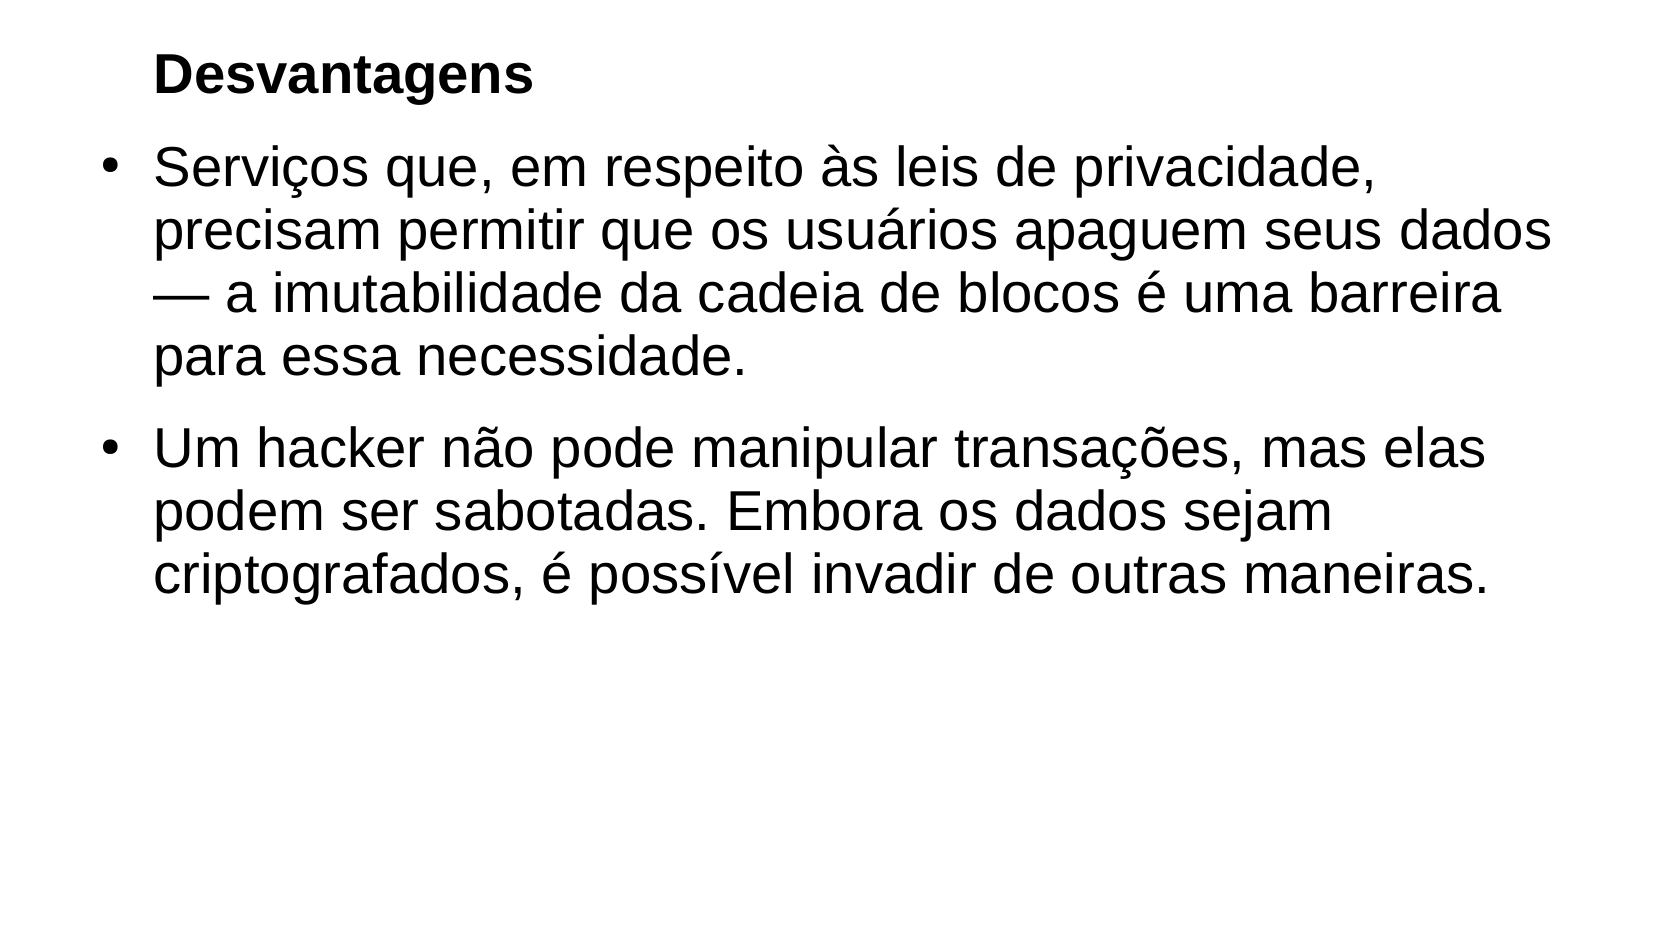

# Desvantagens
Serviços que, em respeito às leis de privacidade, precisam permitir que os usuários apaguem seus dados — a imutabilidade da cadeia de blocos é uma barreira para essa necessidade.
Um hacker não pode manipular transações, mas elas podem ser sabotadas. Embora os dados sejam criptografados, é possível invadir de outras maneiras.
Vantagens
e Desvantagens